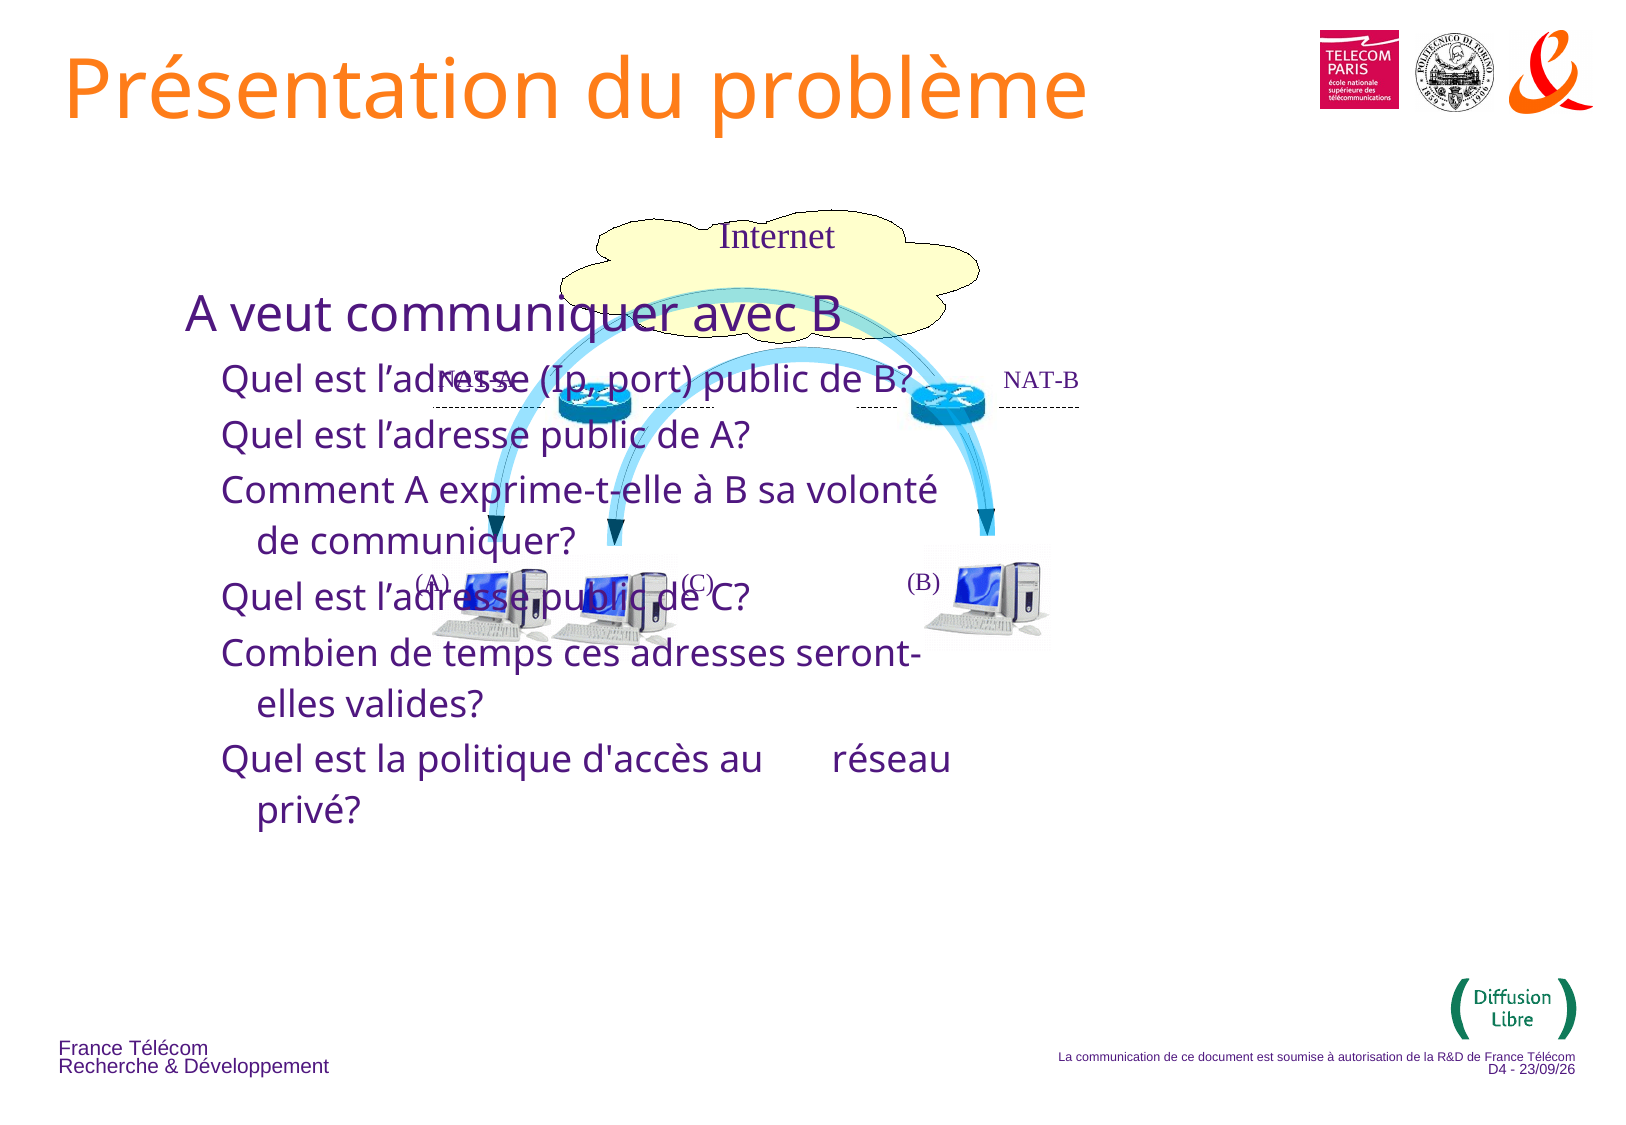

# Présentation du problème
Internet
NAT-A
NAT-B
(B)
(A)
(C)
A veut communiquer avec B
Quel est l’adresse (Ip, port) public de B?
Quel est l’adresse public de A?
Comment A exprime-t-elle à B sa volonté de communiquer?
Quel est l’adresse public de C?
Combien de temps ces adresses seront-elles valides?
Quel est la politique d'accès au réseau privé?